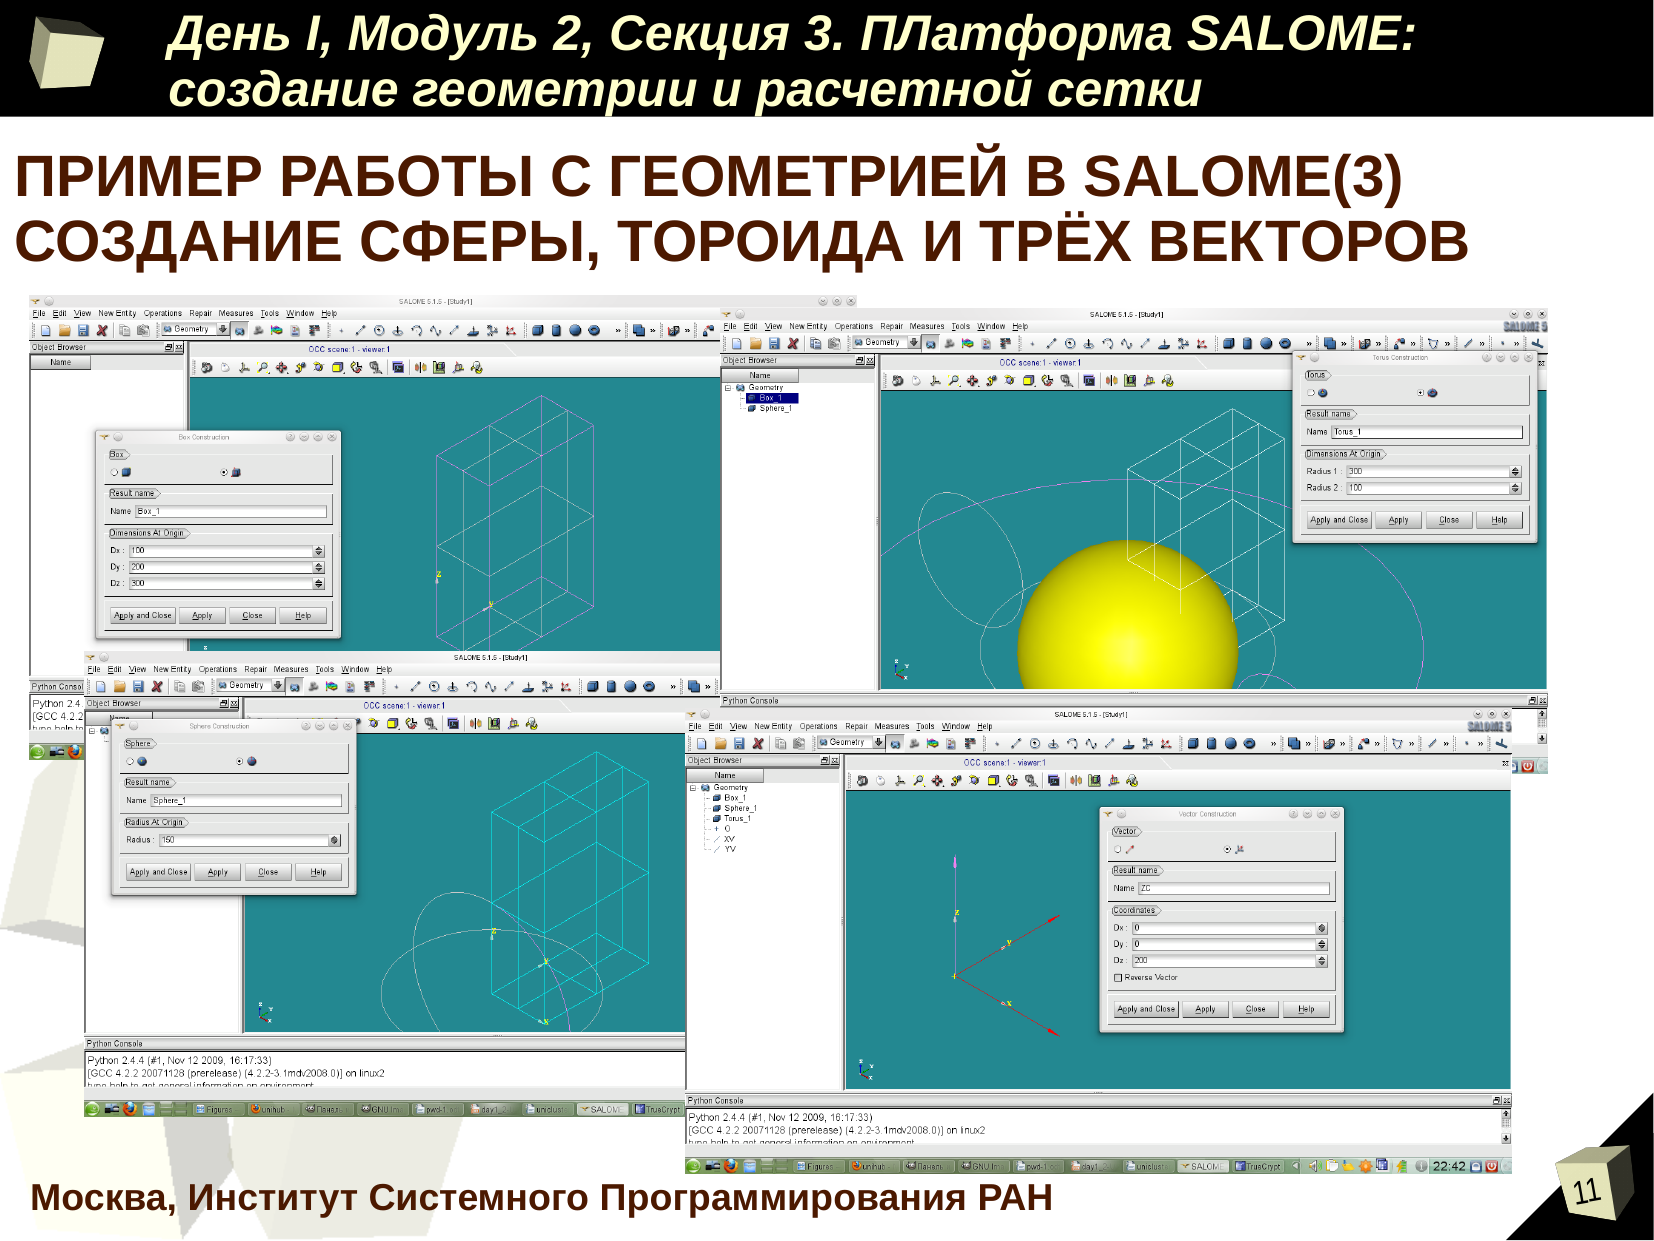

ПРИМЕР РАБОТЫ С ГЕОМЕТРИЕЙ В SALOME(3)
СОЗДАНИЕ СФЕРЫ, ТОРОИДА И ТРЁХ ВЕКТОРОВ